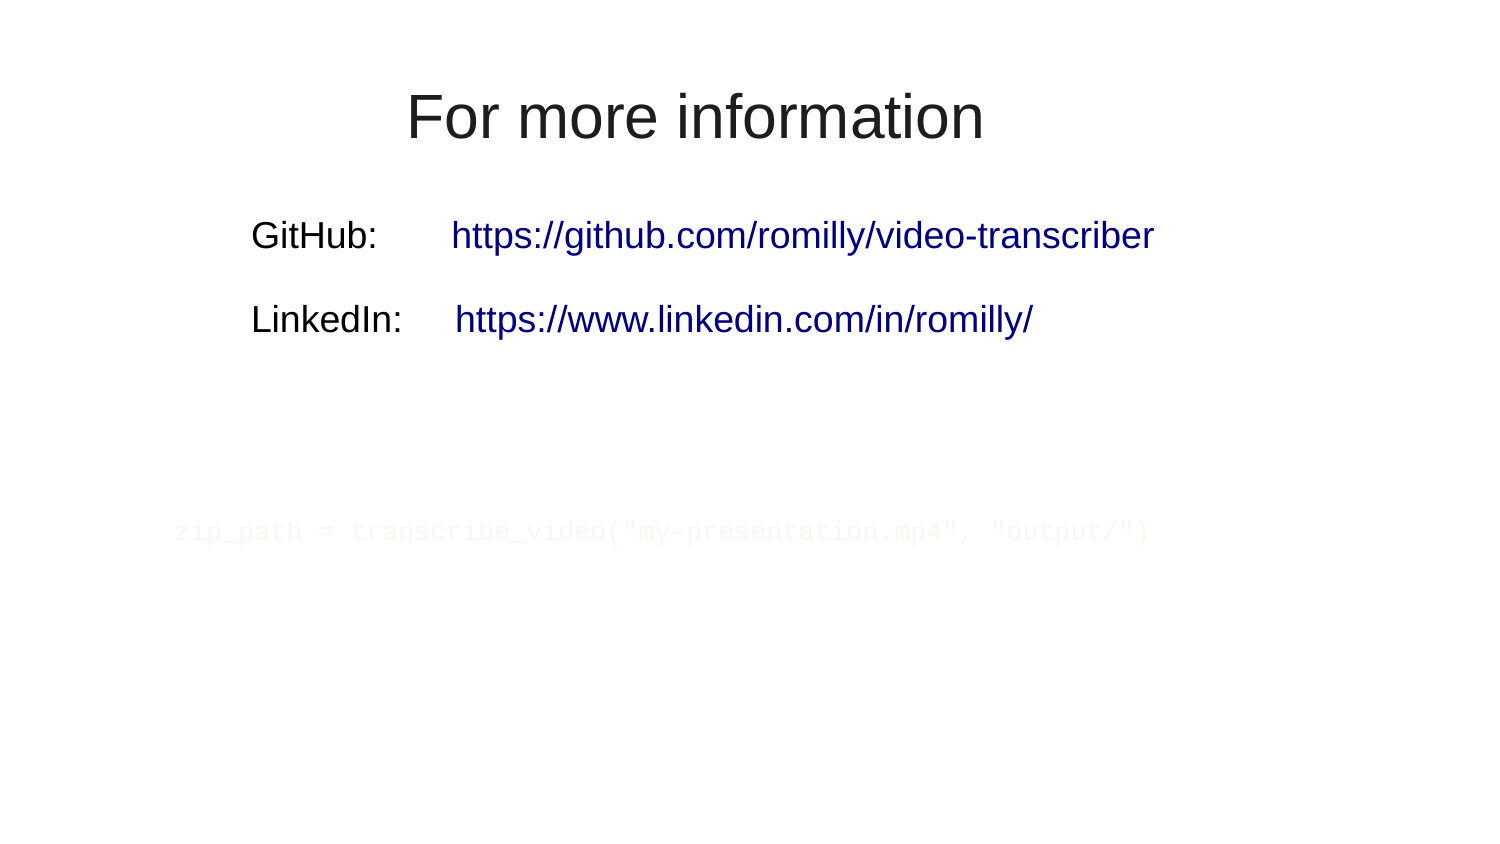

For more information
GitHub: https://github.com/romilly/video-transcriber
LinkedIn: https://www.linkedin.com/in/romilly/
zip_path = transcribe_video("my-presentation.mp4", "output/")